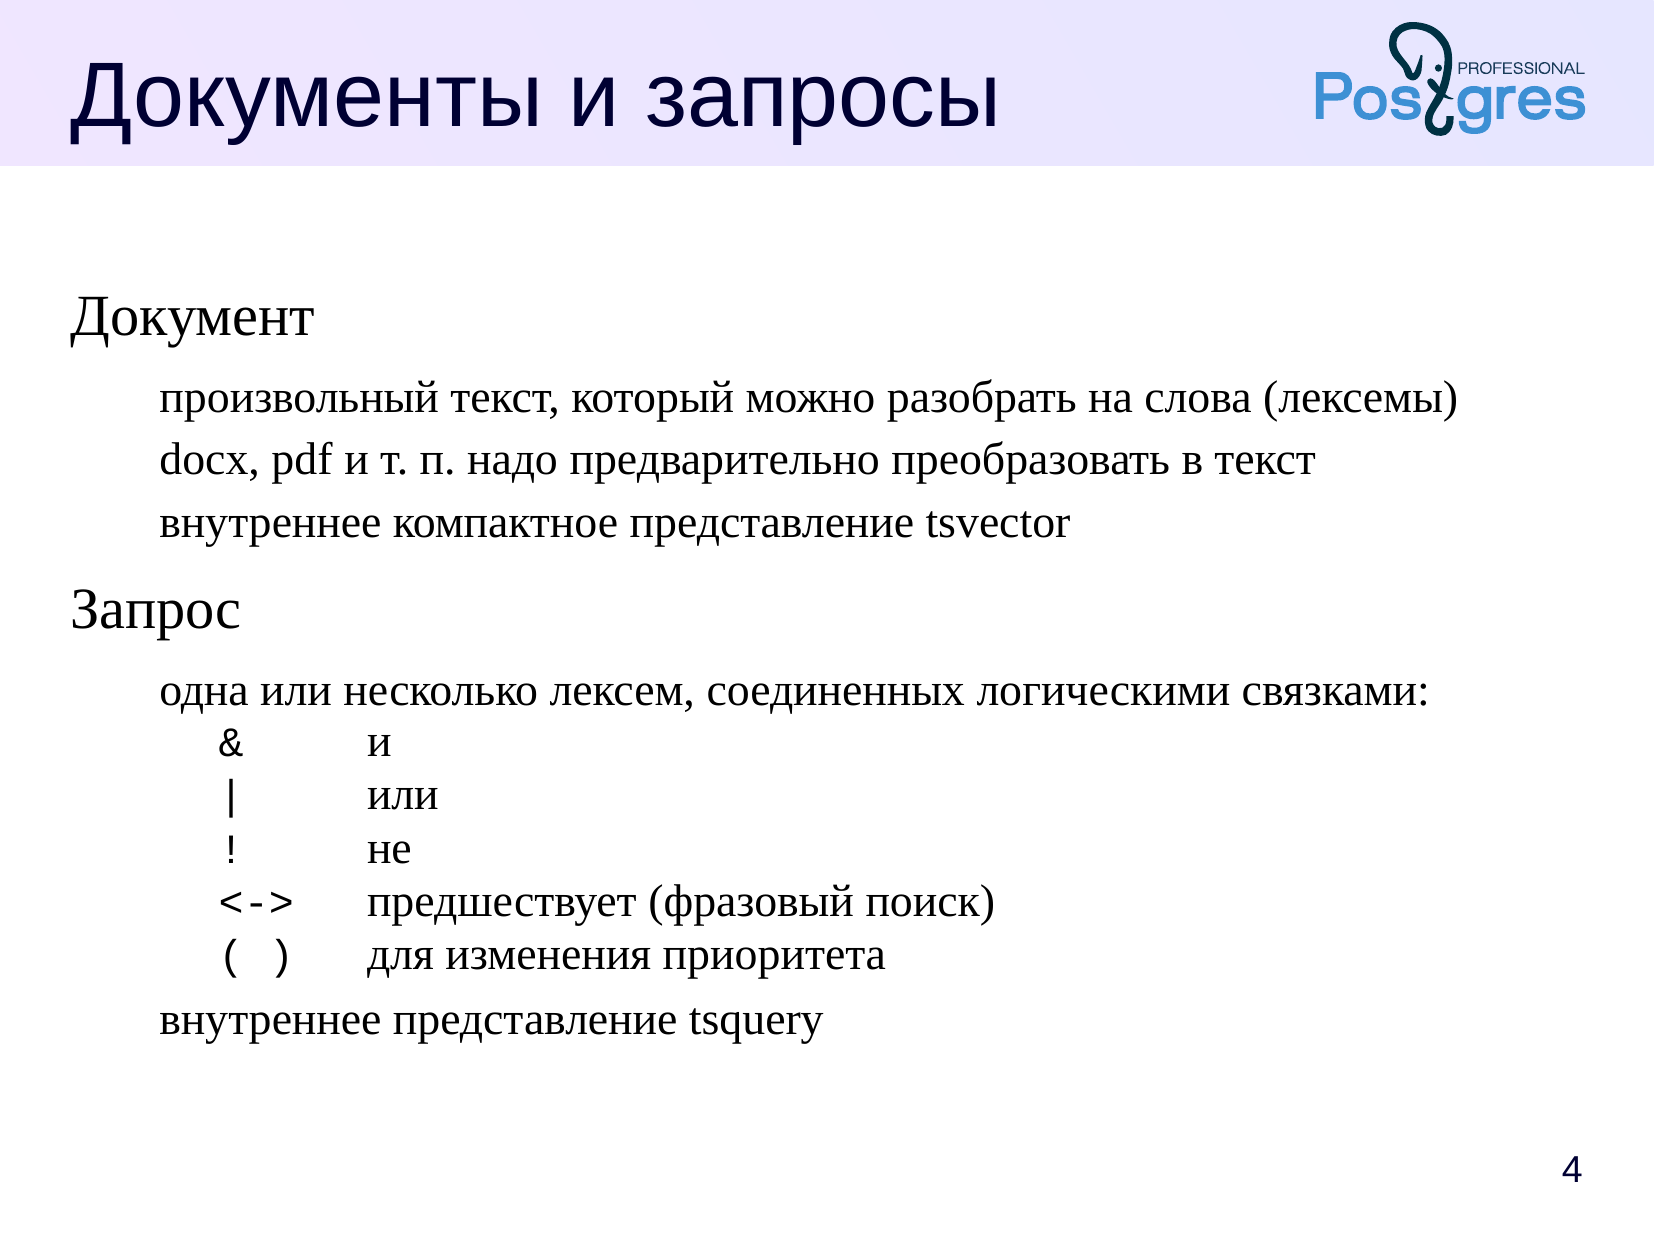

# Документы и запросы
Документ
произвольный текст, который можно разобрать на слова (лексемы)
docx, pdf и т. п. надо предварительно преобразовать в текст
внутреннее компактное представление tsvector
Запрос
одна или несколько лексем, соединенных логическими связками:
	&	и
	|	или
	!	не
	<->	предшествует (фразовый поиск)
	( )	для изменения приоритета
внутреннее представление tsquery